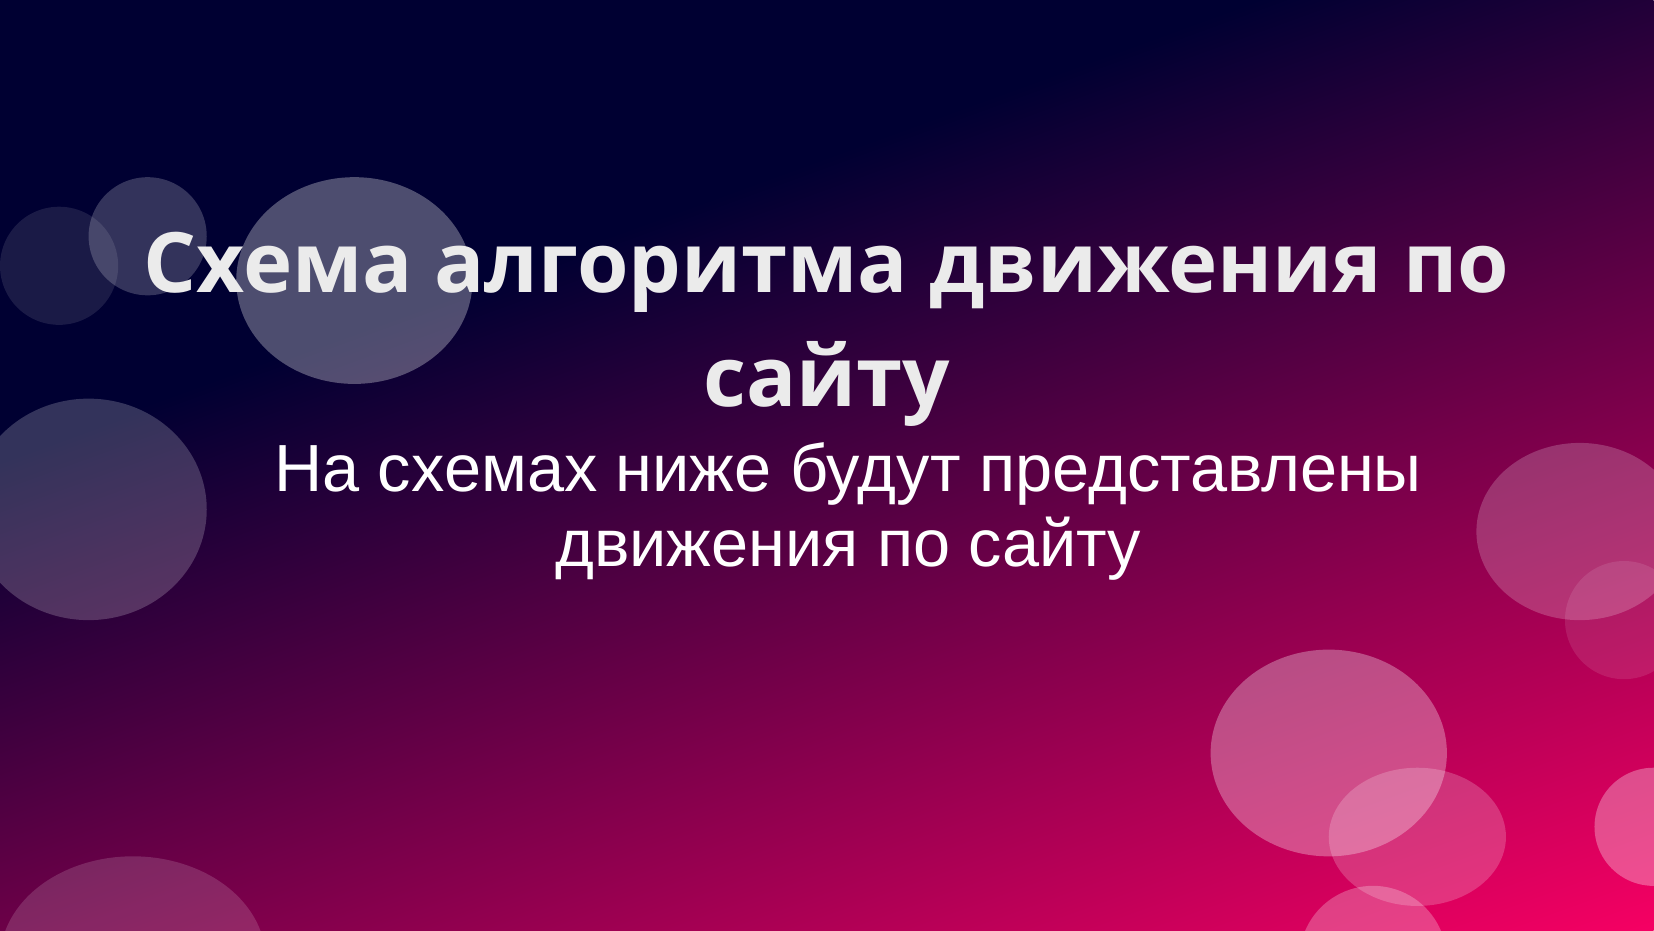

# Схема алгоритма движения по сайту
На схемах ниже будут представлены движения по сайту